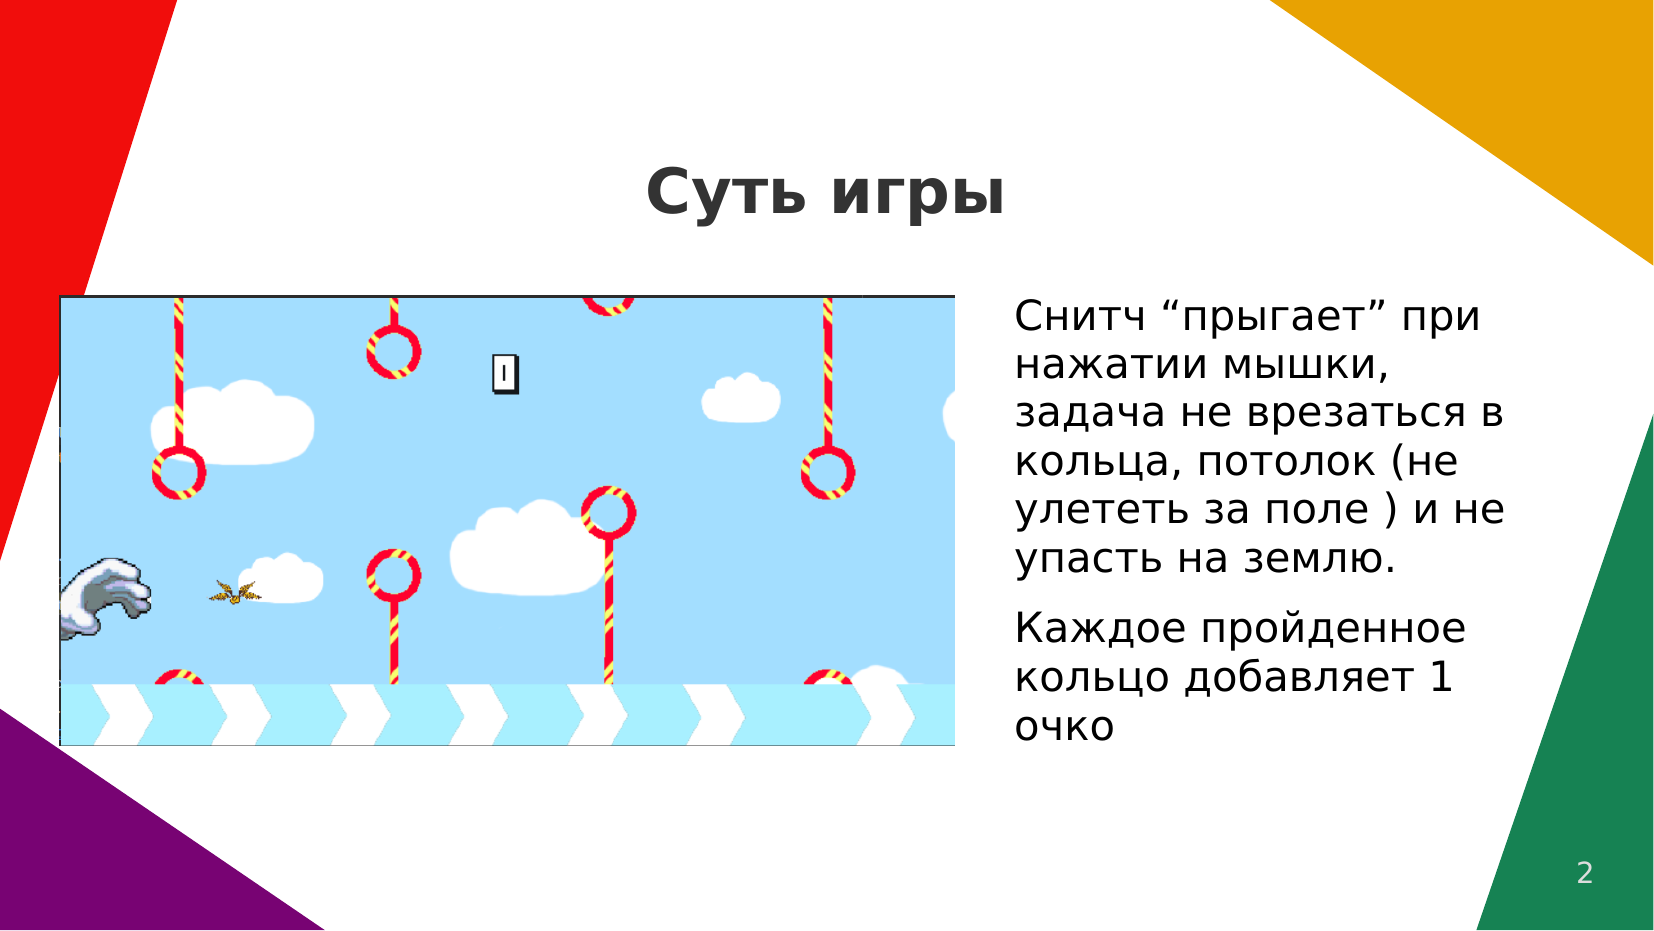

# Суть игры
Снитч “прыгает” при нажатии мышки, задача не врезаться в кольца, потолок (не улететь за поле ) и не упасть на землю.
Каждое пройденное кольцо добавляет 1 очко
2